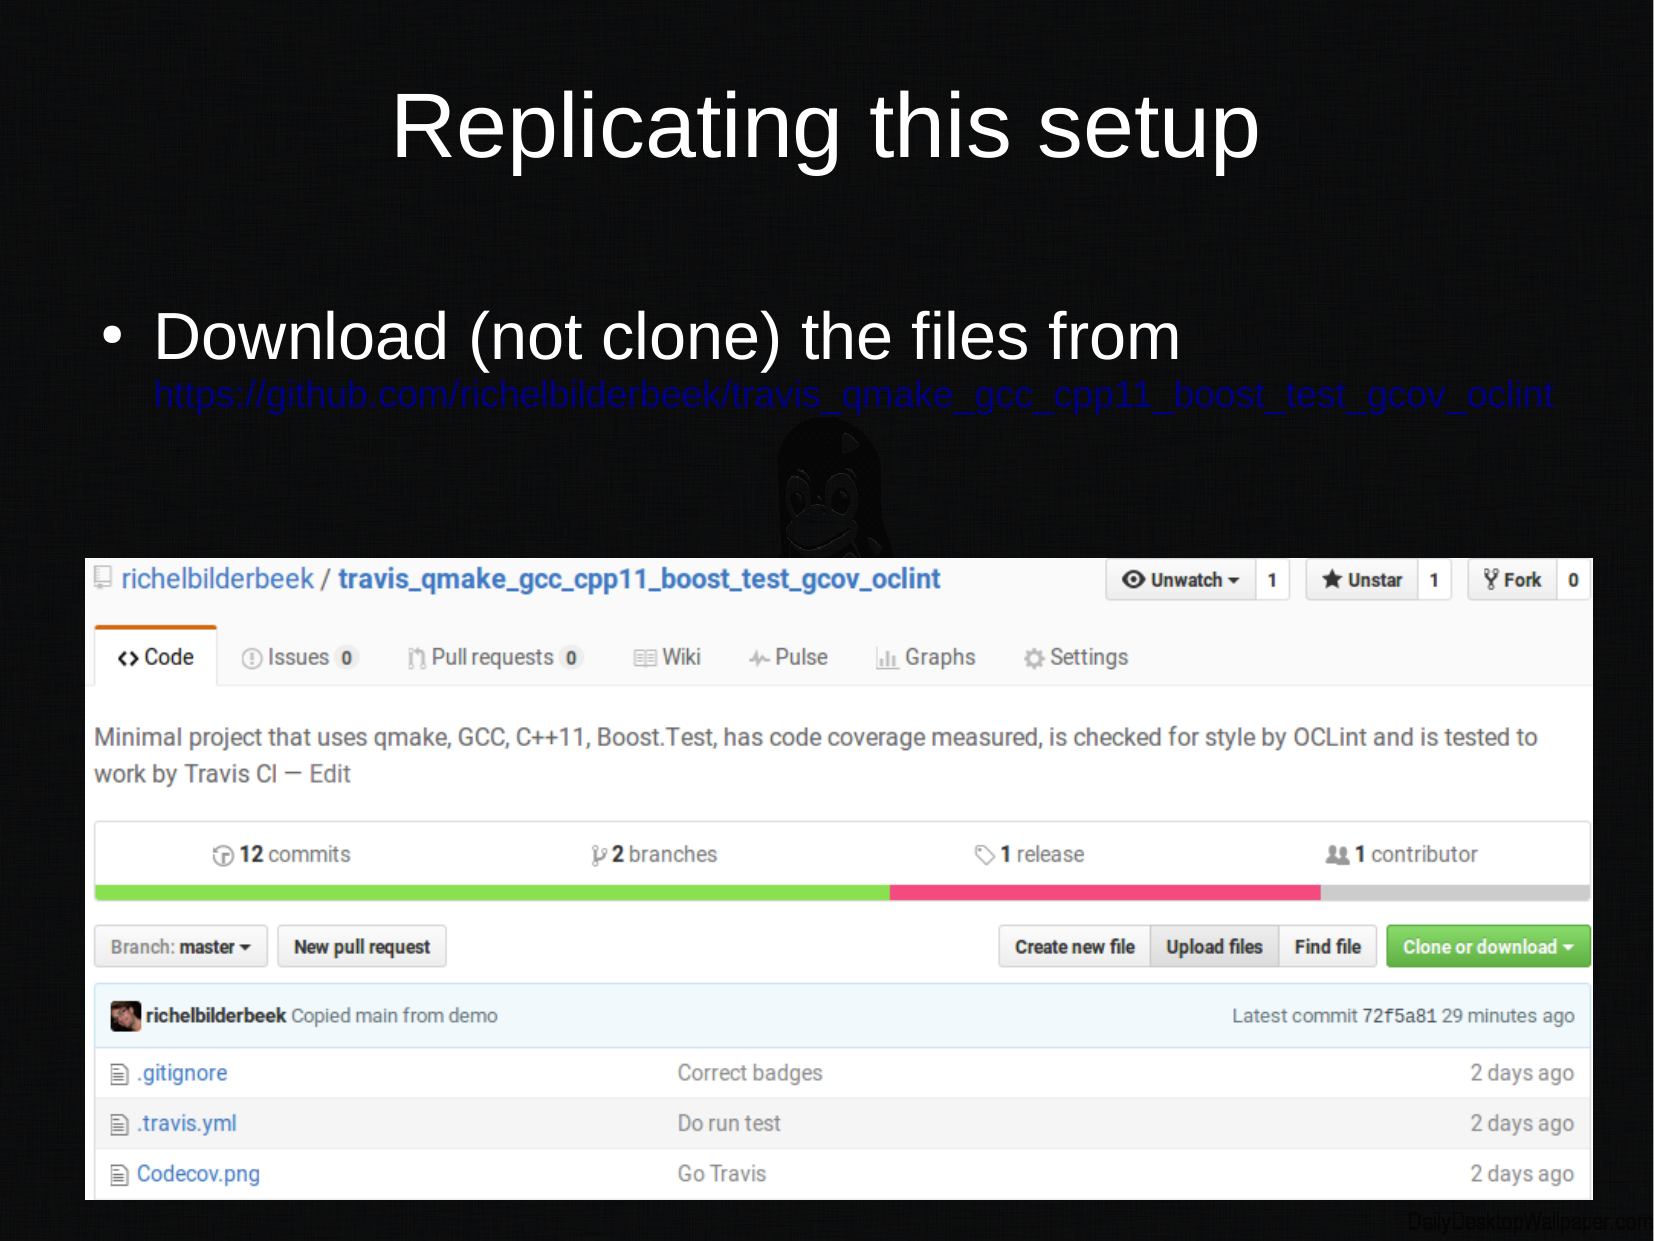

# Replicating this setup
Download (not clone) the files from https://github.com/richelbilderbeek/travis_qmake_gcc_cpp11_boost_test_gcov_oclint